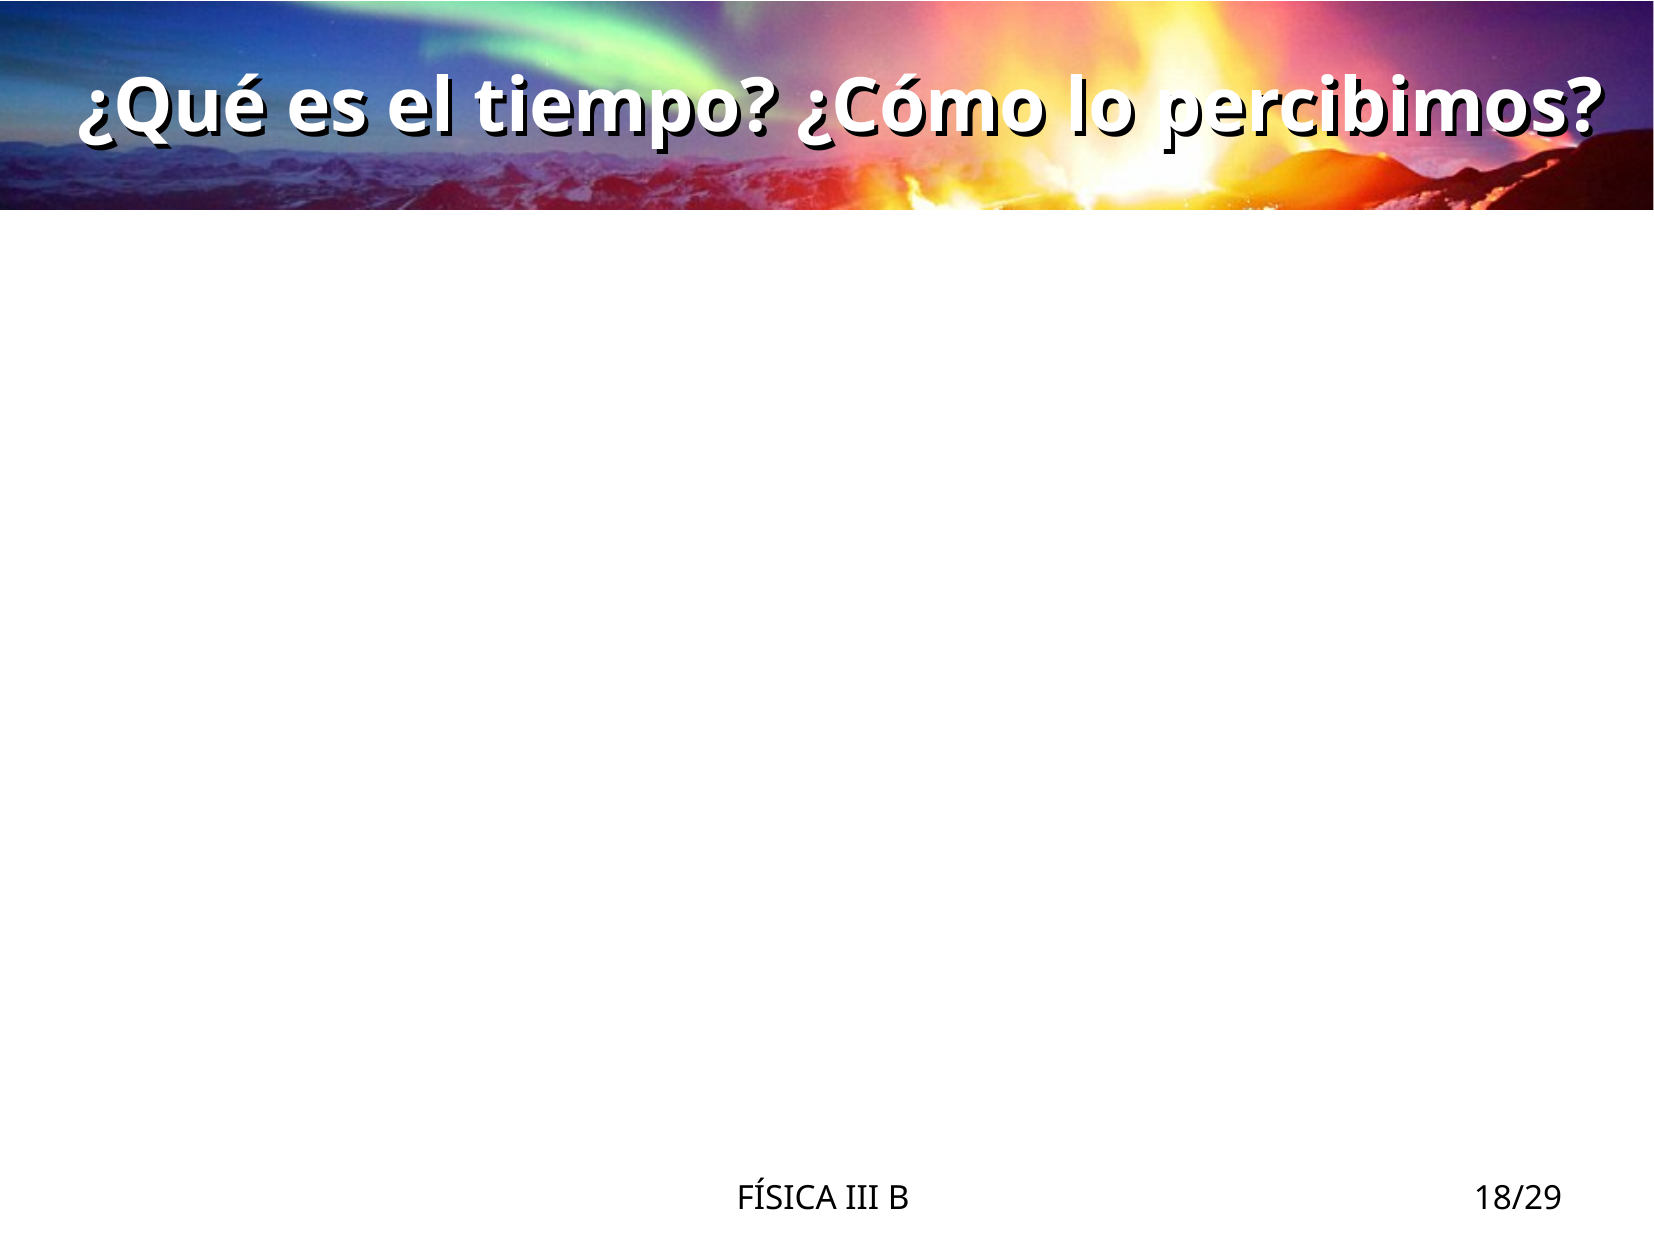

# ¿Qué es el tiempo? ¿Cómo lo percibimos?
FÍSICA III B
18